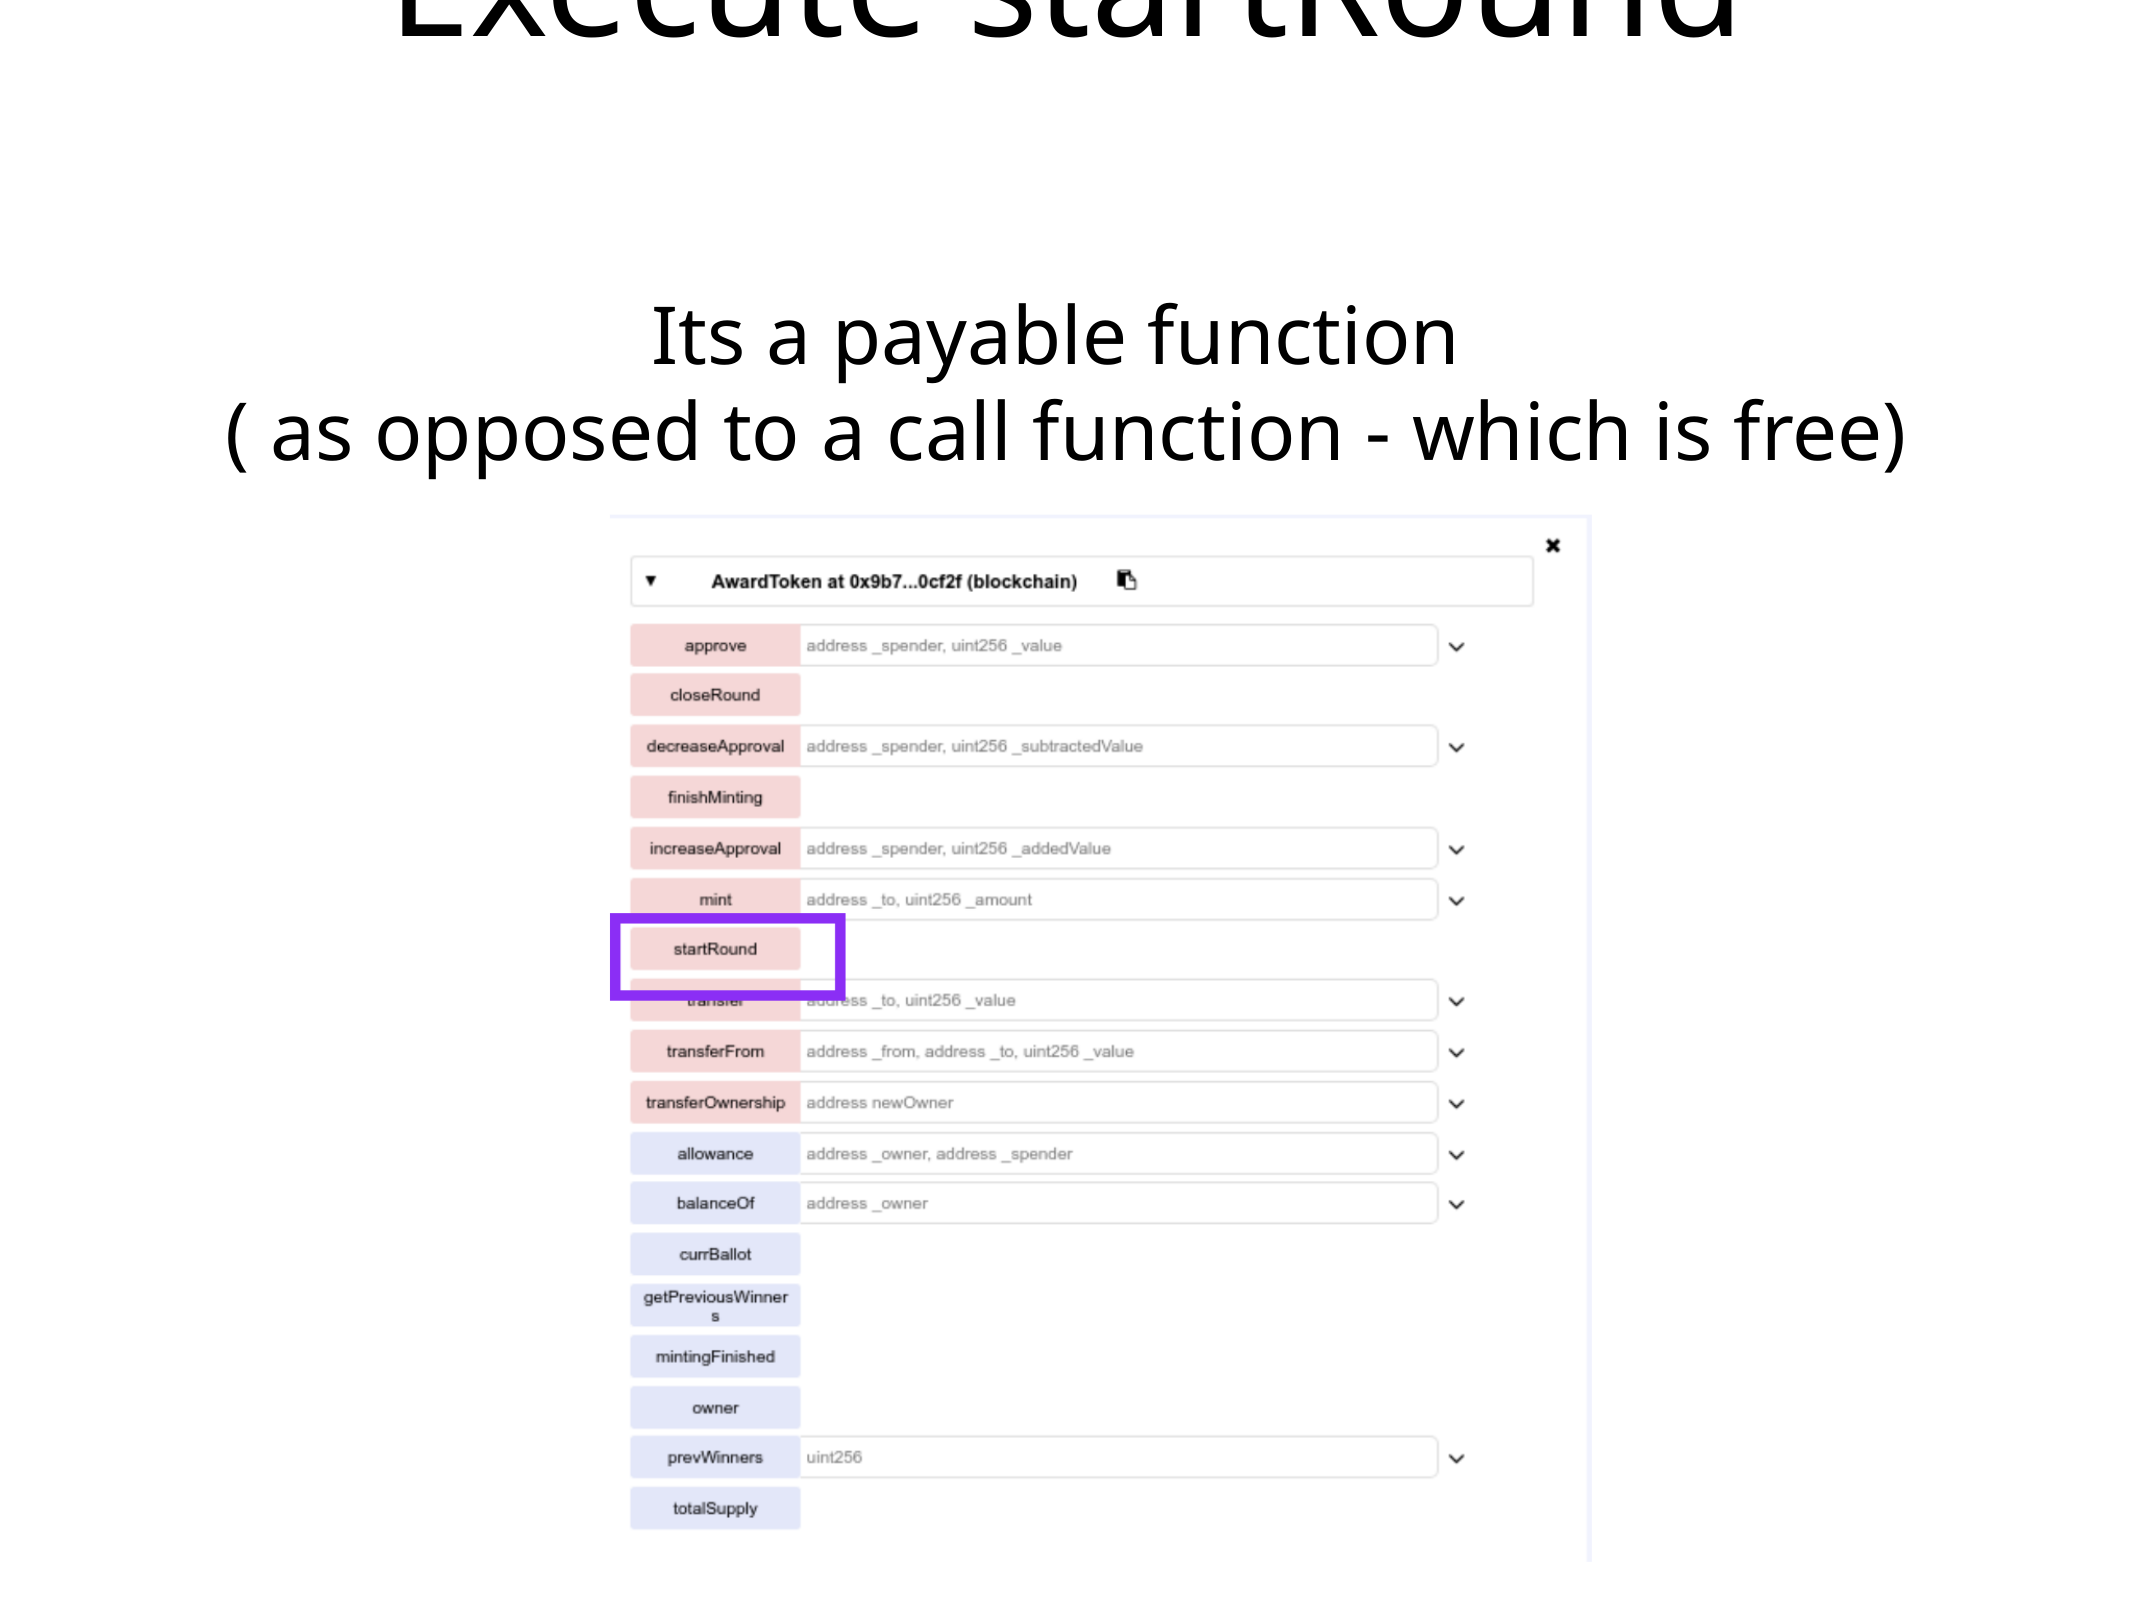

# Execute startRound
Its a payable function
( as opposed to a call function - which is free)
( when dependencies.js is the active file )